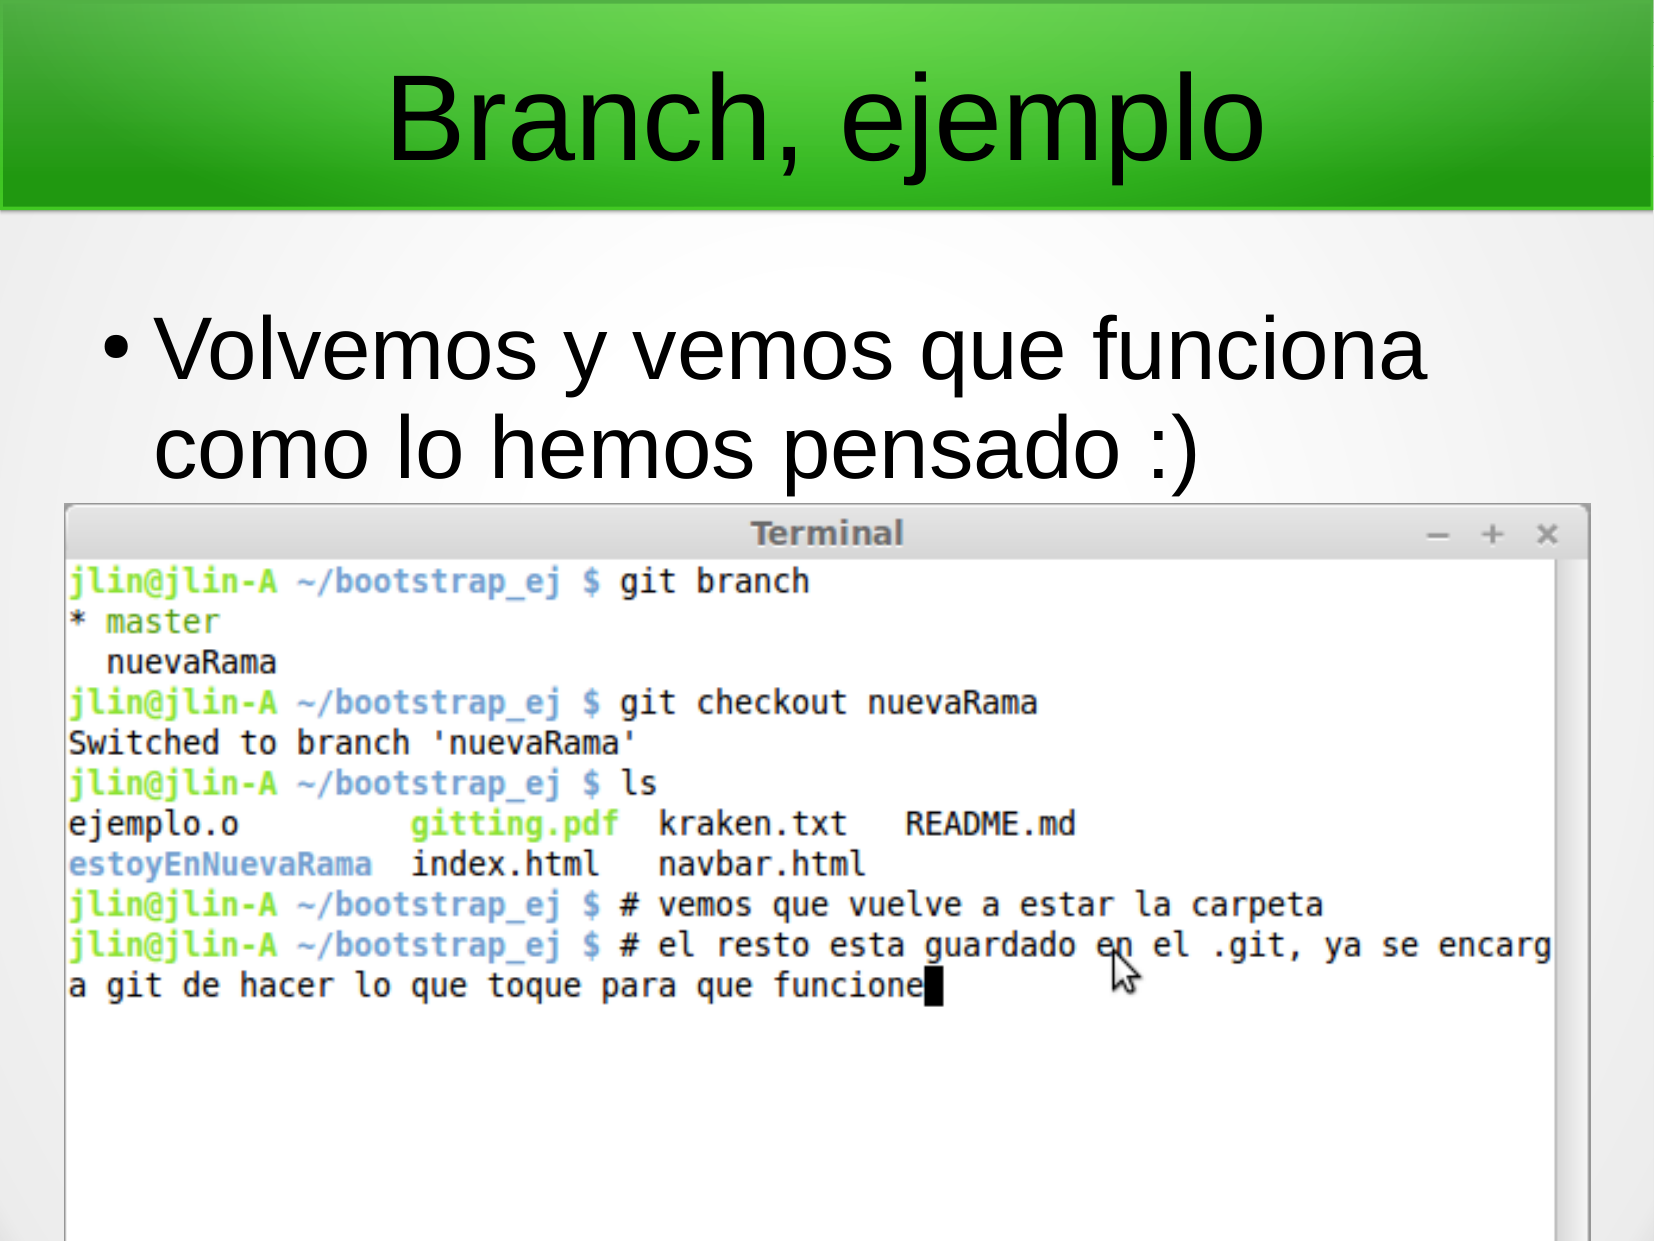

# Branch, ejemplo
Volvemos y vemos que funciona como lo hemos pensado :)